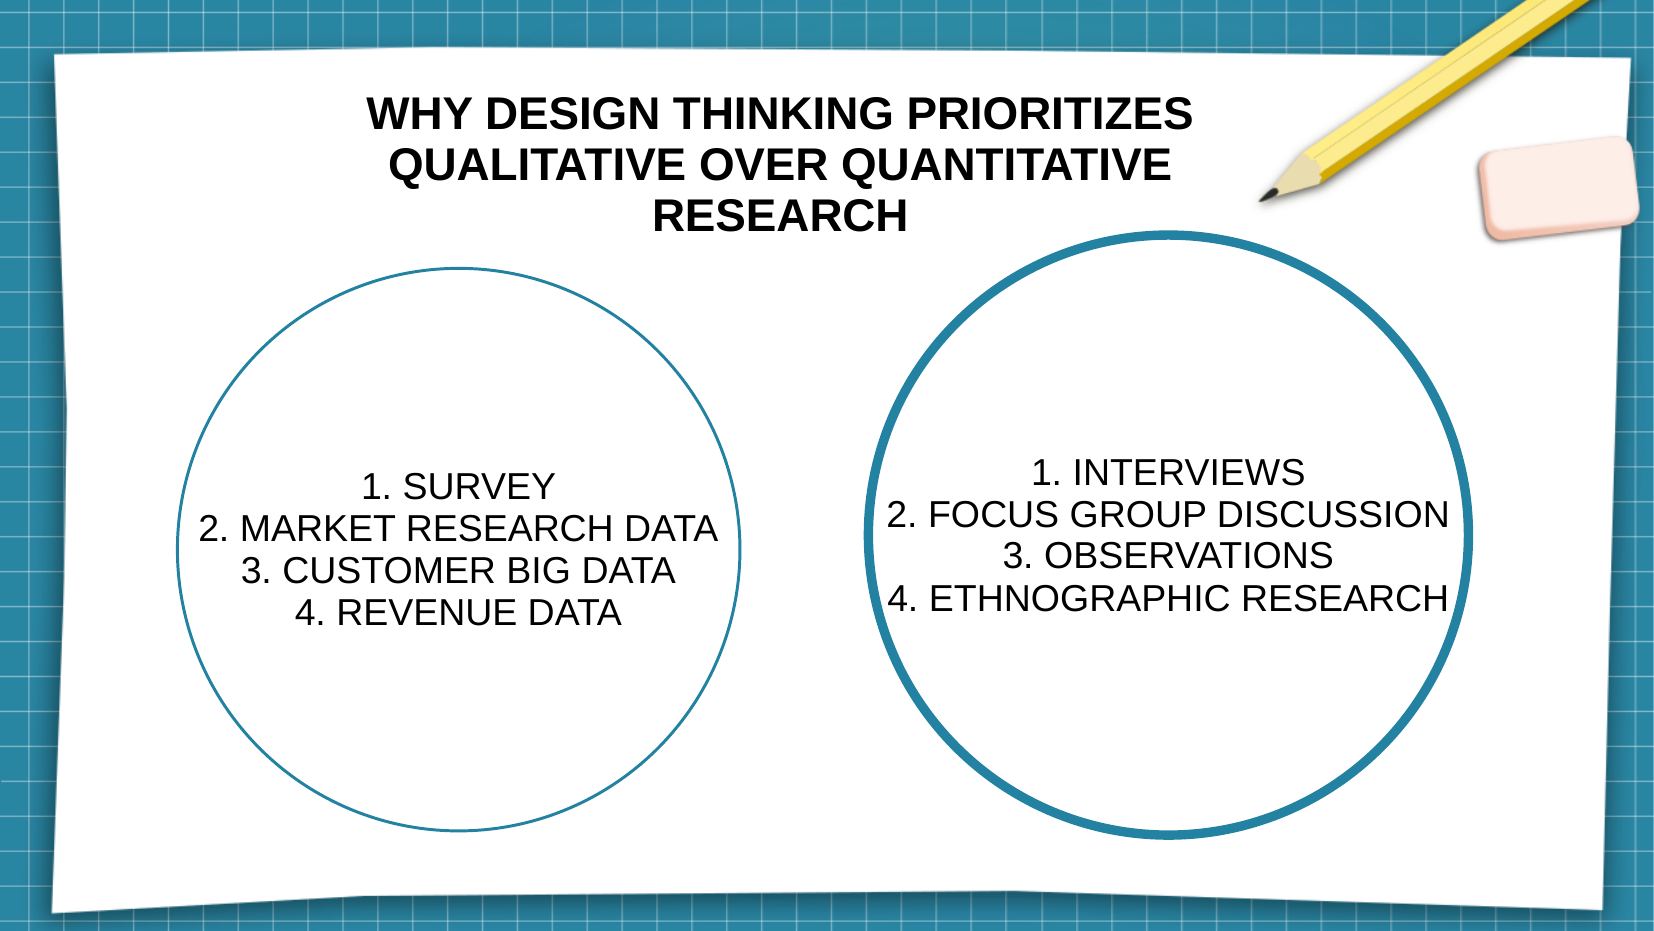

WHY DESIGN THINKING PRIORITIZES QUALITATIVE OVER QUANTITATIVE RESEARCH
1. INTERVIEWS
2. FOCUS GROUP DISCUSSION
3. OBSERVATIONS
4. ETHNOGRAPHIC RESEARCH
1. SURVEY
2. MARKET RESEARCH DATA
3. CUSTOMER BIG DATA
4. REVENUE DATA